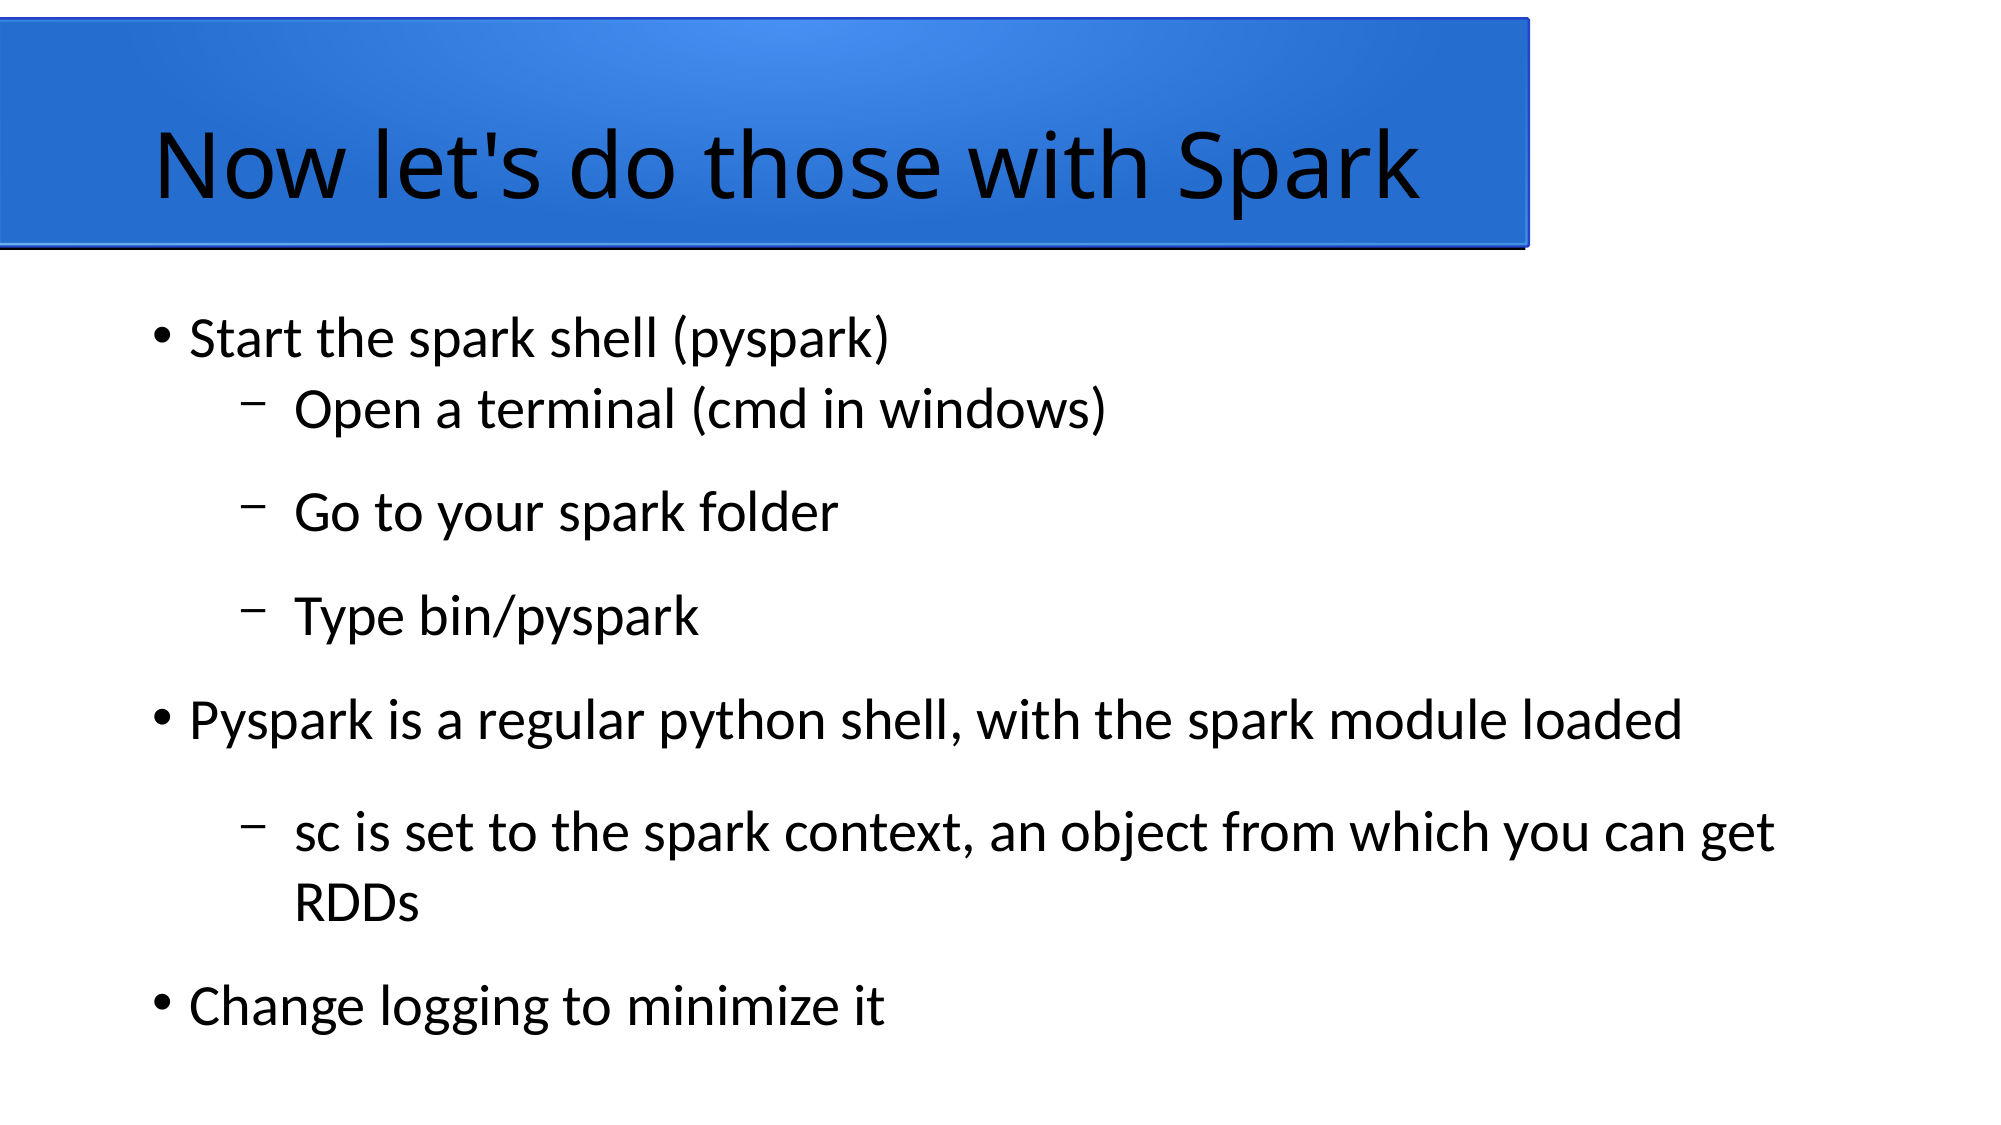

# Now let's do those with Spark
Start the spark shell (pyspark)
Open a terminal (cmd in windows)
Go to your spark folder
Type bin/pyspark
Pyspark is a regular python shell, with the spark module loaded
sc is set to the spark context, an object from which you can get RDDs
Change logging to minimize it